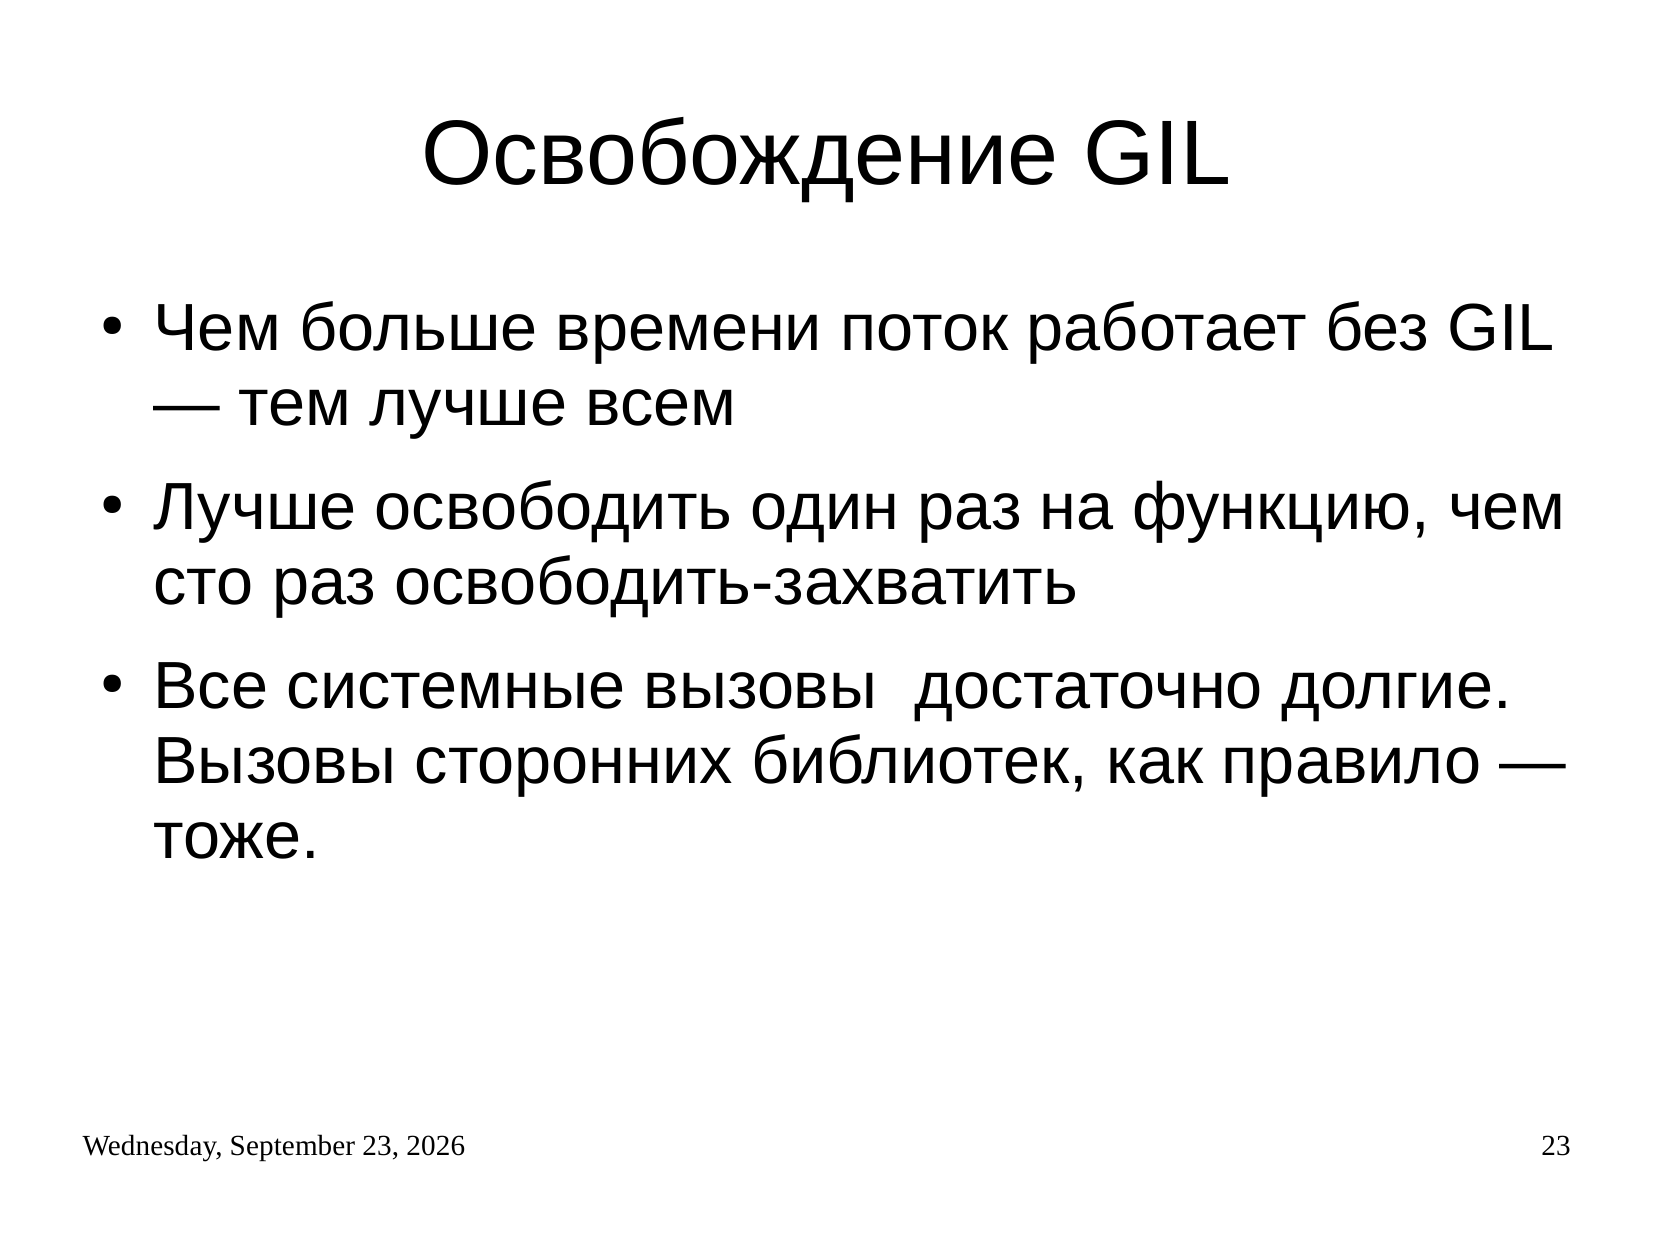

# Освобождение GIL
Чем больше времени поток работает без GIL — тем лучше всем
Лучше освободить один раз на функцию, чем сто раз освободить-захватить
Все системные вызовы достаточно долгие. Вызовы сторонних библиотек, как правило — тоже.
23